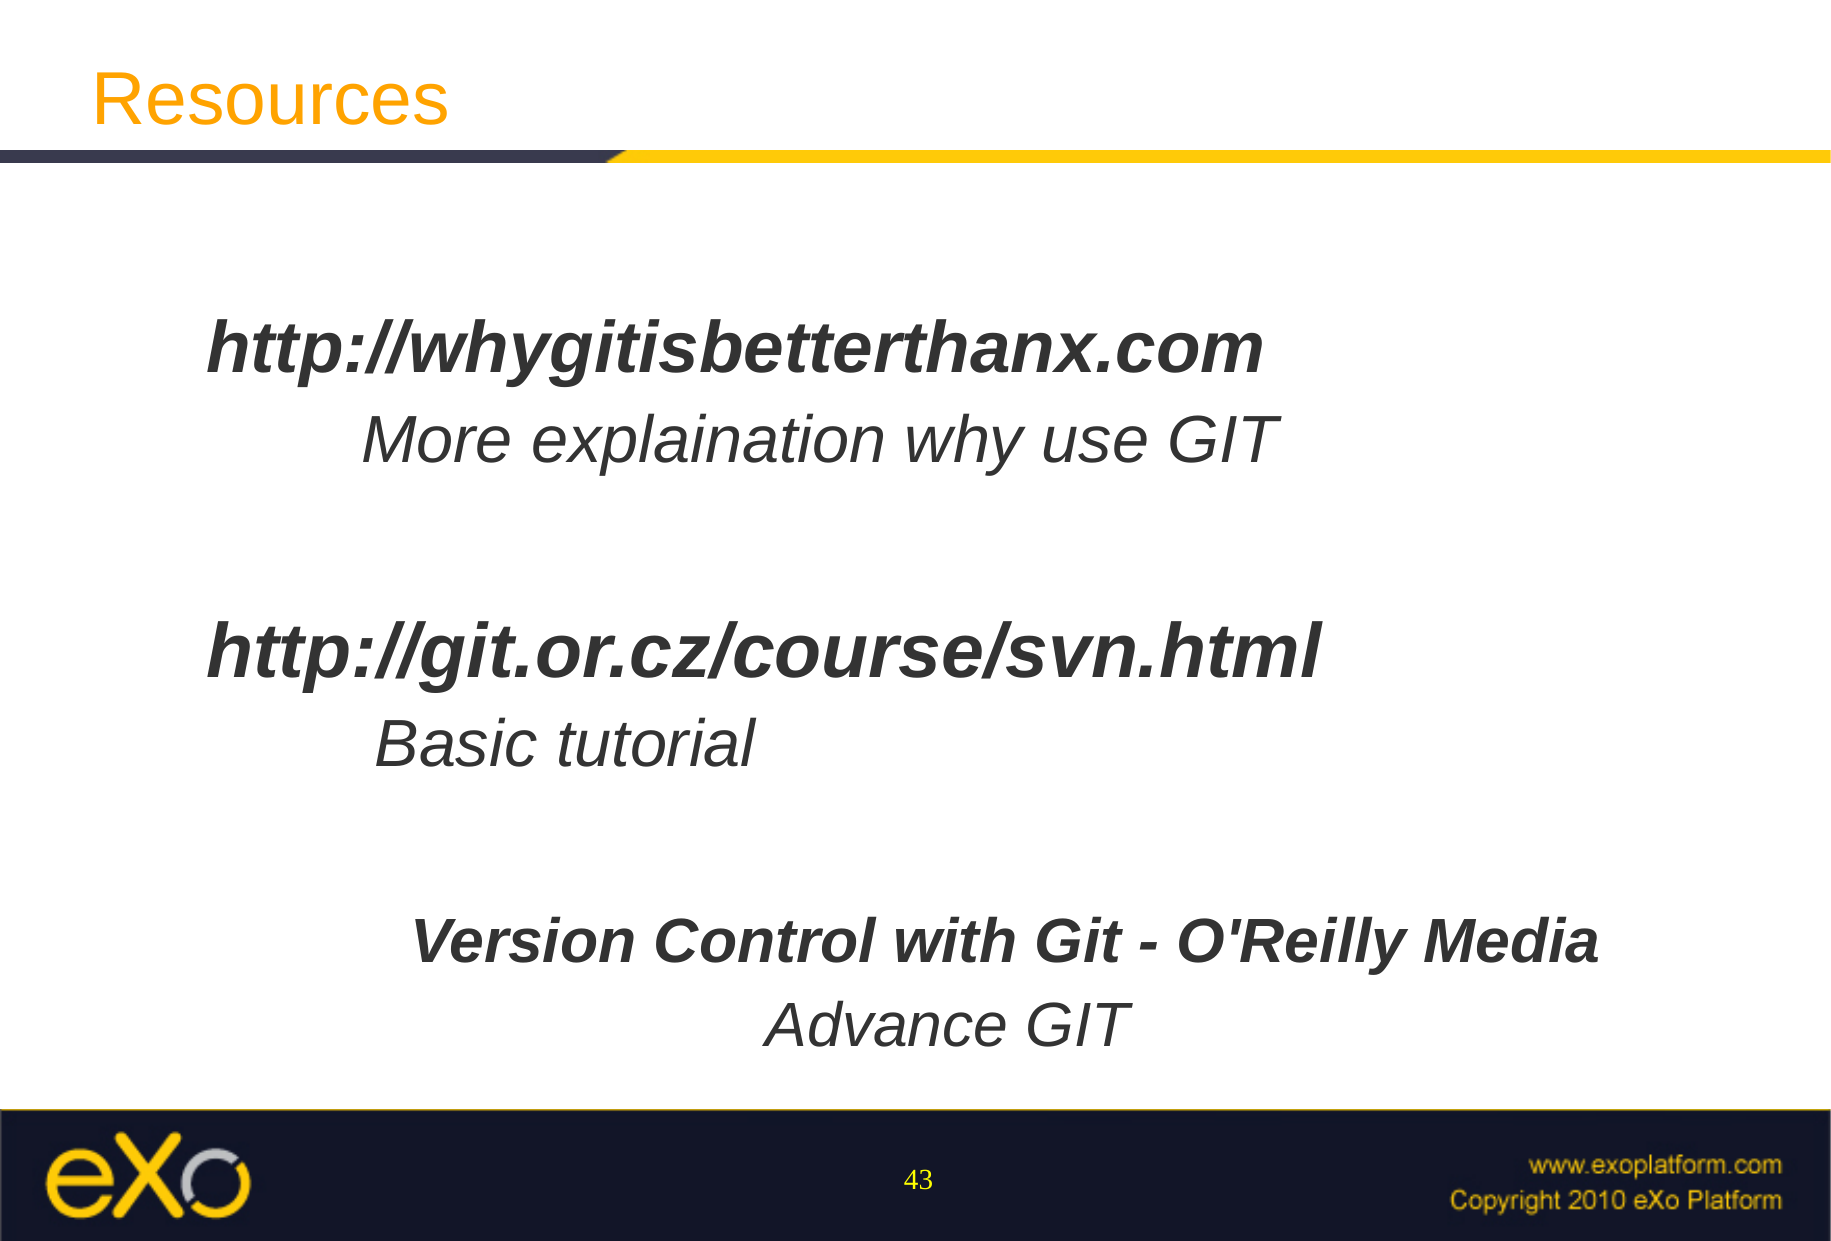

Resources
http://whygitisbetterthanx.com
More explaination why use GIT
# http://git.or.cz/course/svn.html
 Basic tutorial
Version Control with Git - O'Reilly Media
 Advance GIT